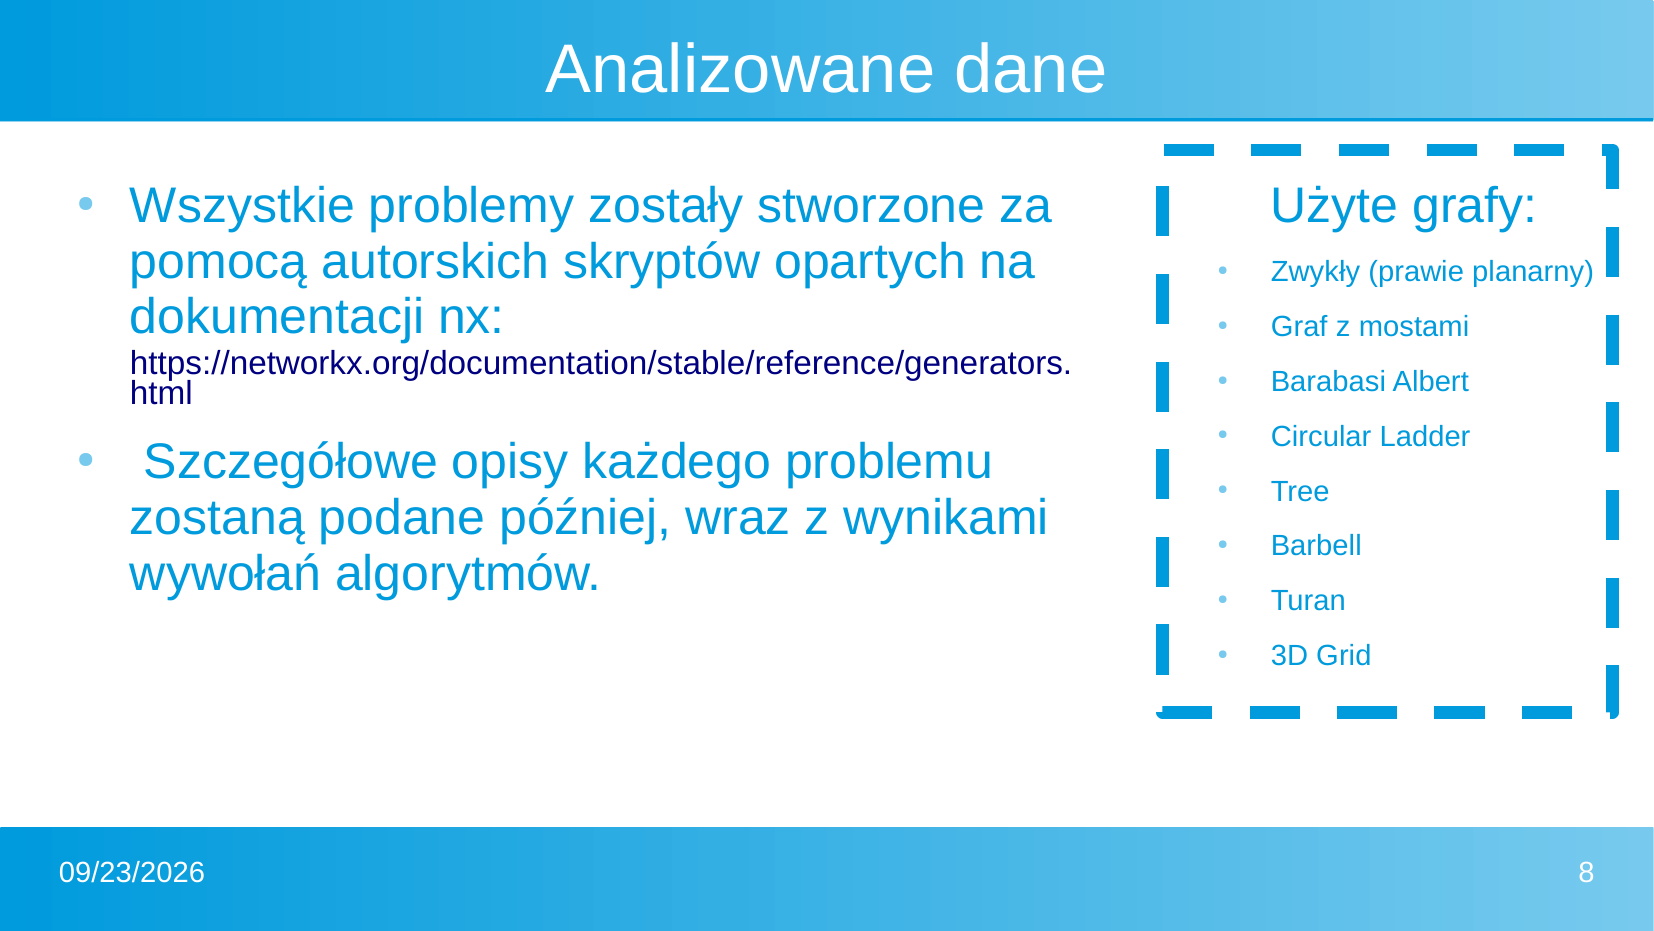

# Analizowane dane
Wszystkie problemy zostały stworzone za pomocą autorskich skryptów opartych na dokumentacji nx: https://networkx.org/documentation/stable/reference/generators.html
 Szczegółowe opisy każdego problemu zostaną podane później, wraz z wynikami wywołań algorytmów.
Użyte grafy:
Zwykły (prawie planarny)
Graf z mostami
Barabasi Albert
Circular Ladder
Tree
Barbell
Turan
3D Grid
8